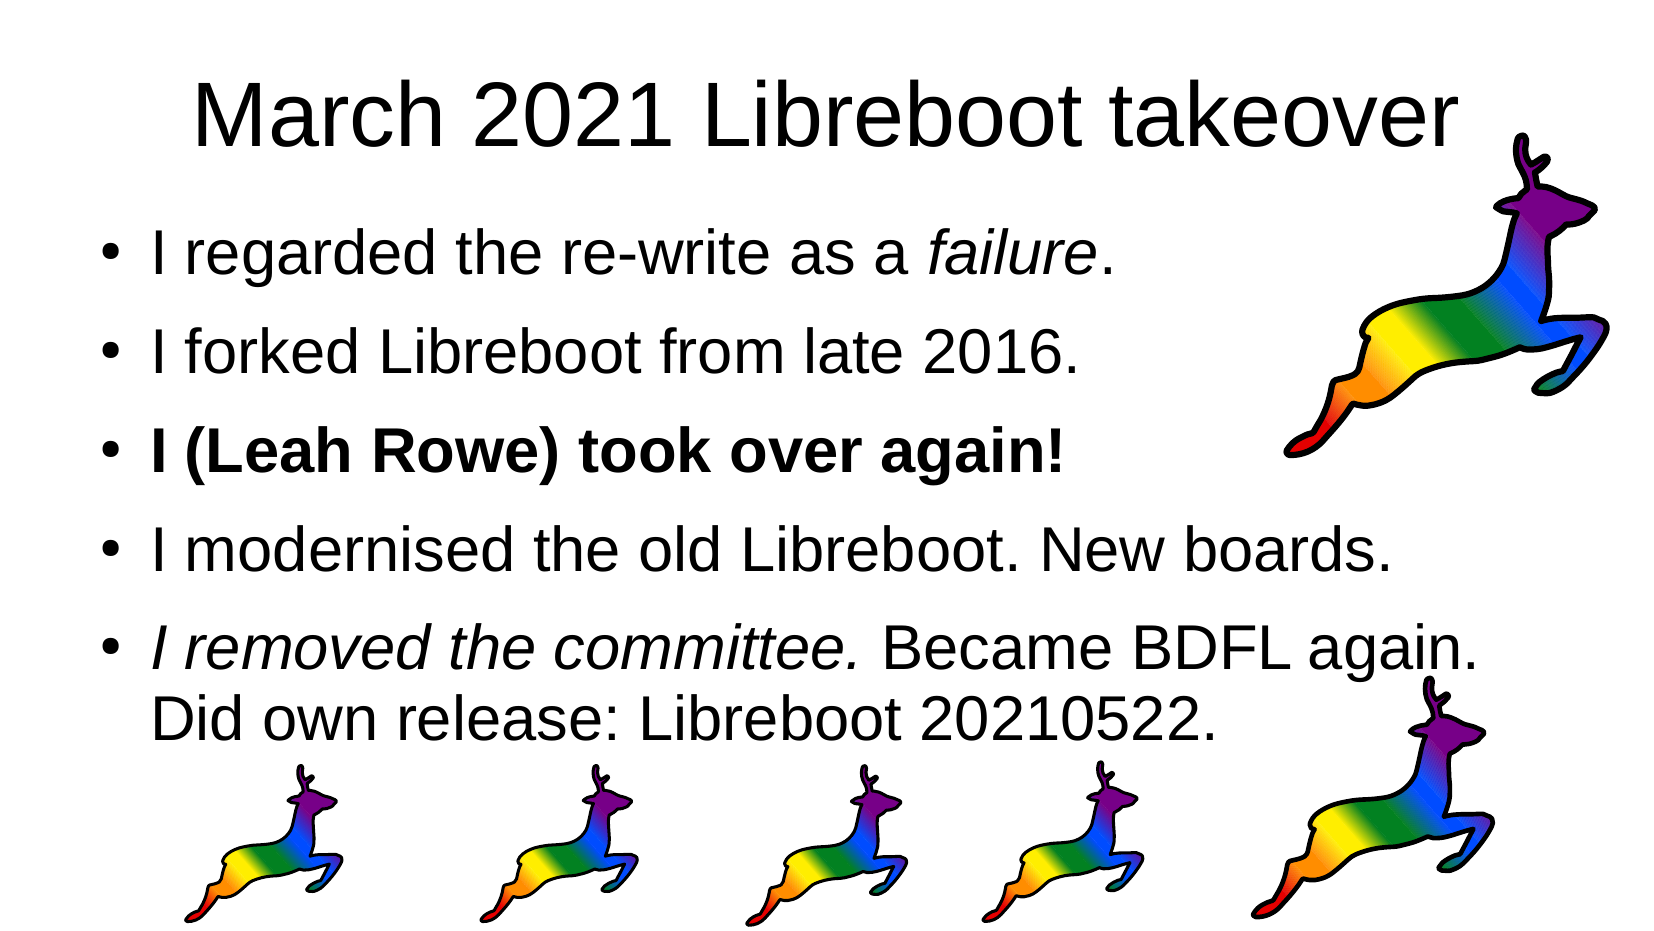

# March 2021 Libreboot takeover
I regarded the re-write as a failure.
I forked Libreboot from late 2016.
I (Leah Rowe) took over again!
I modernised the old Libreboot. New boards.
I removed the committee. Became BDFL again. Did own release: Libreboot 20210522.